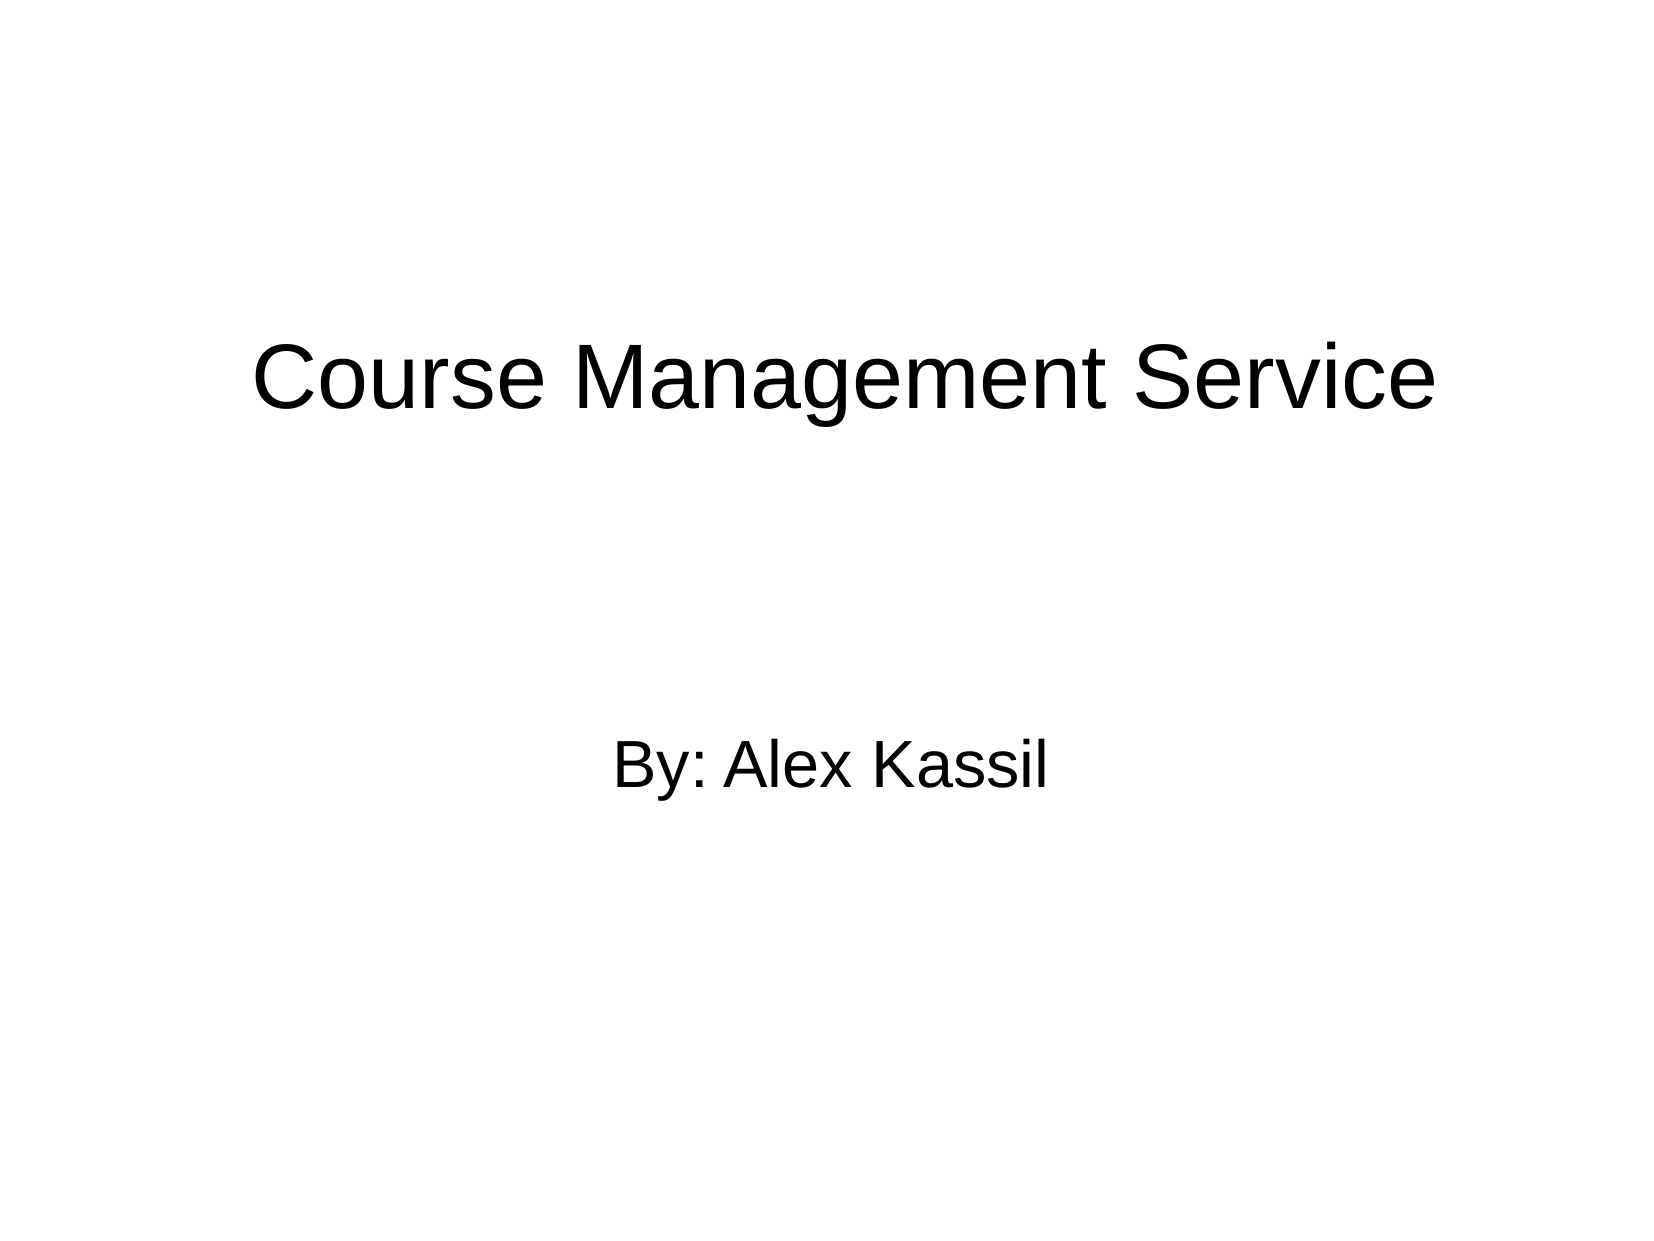

# Course Management Service
By: Alex Kassil